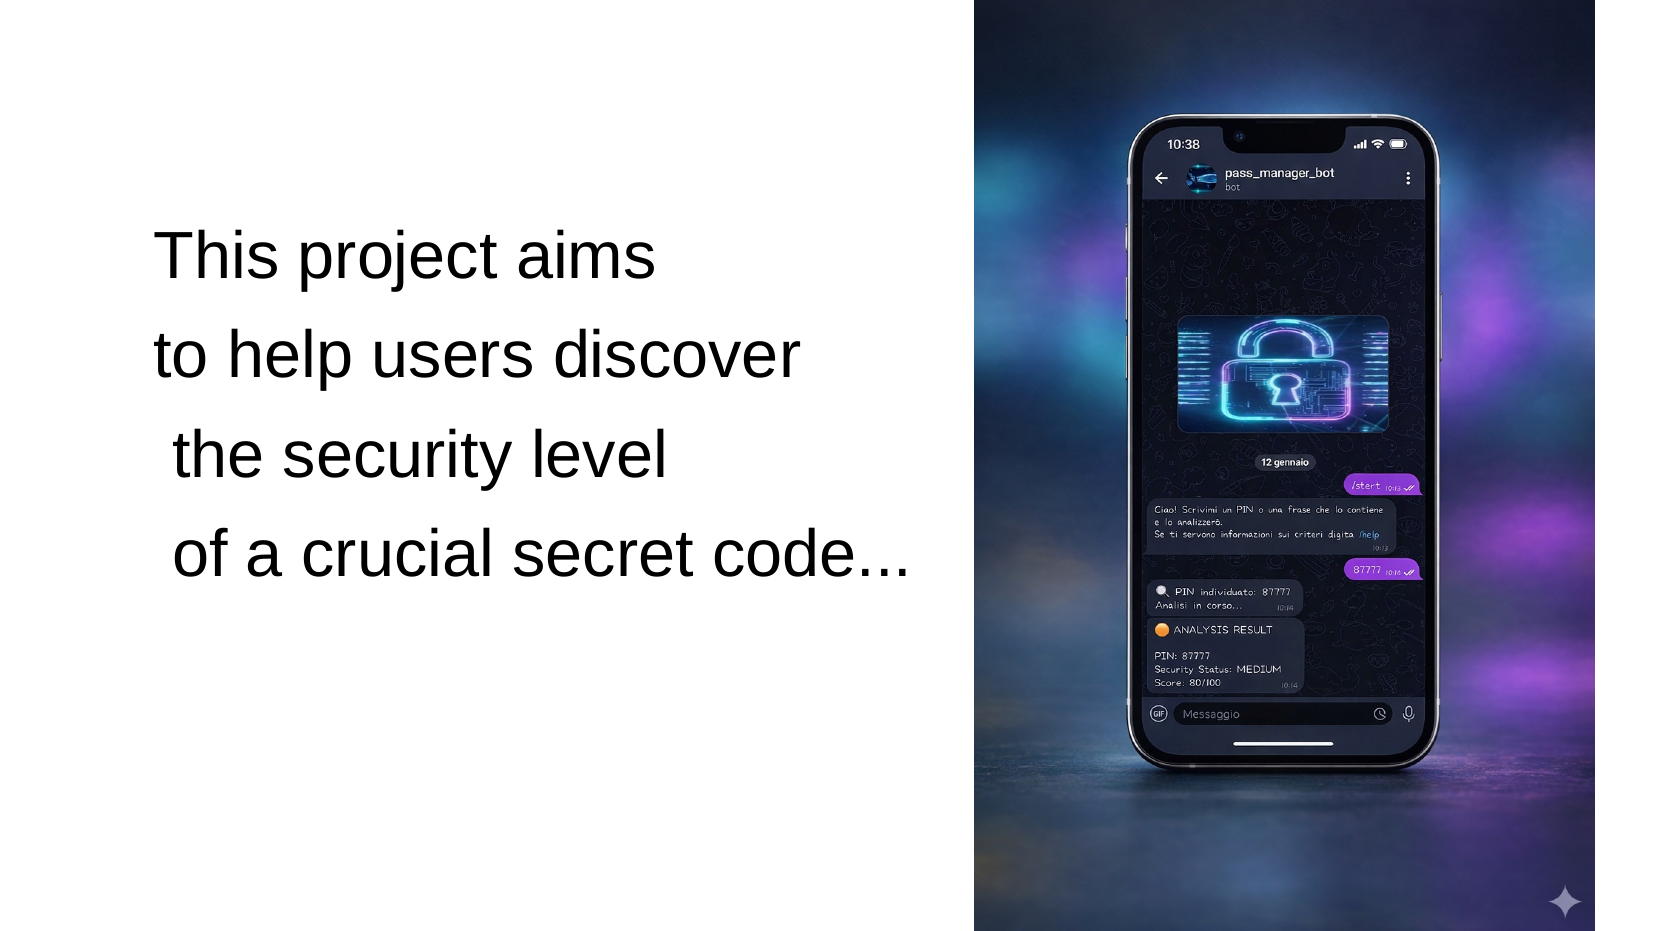

#
This project aims
to help users discover
 the security level
 of a crucial secret code...